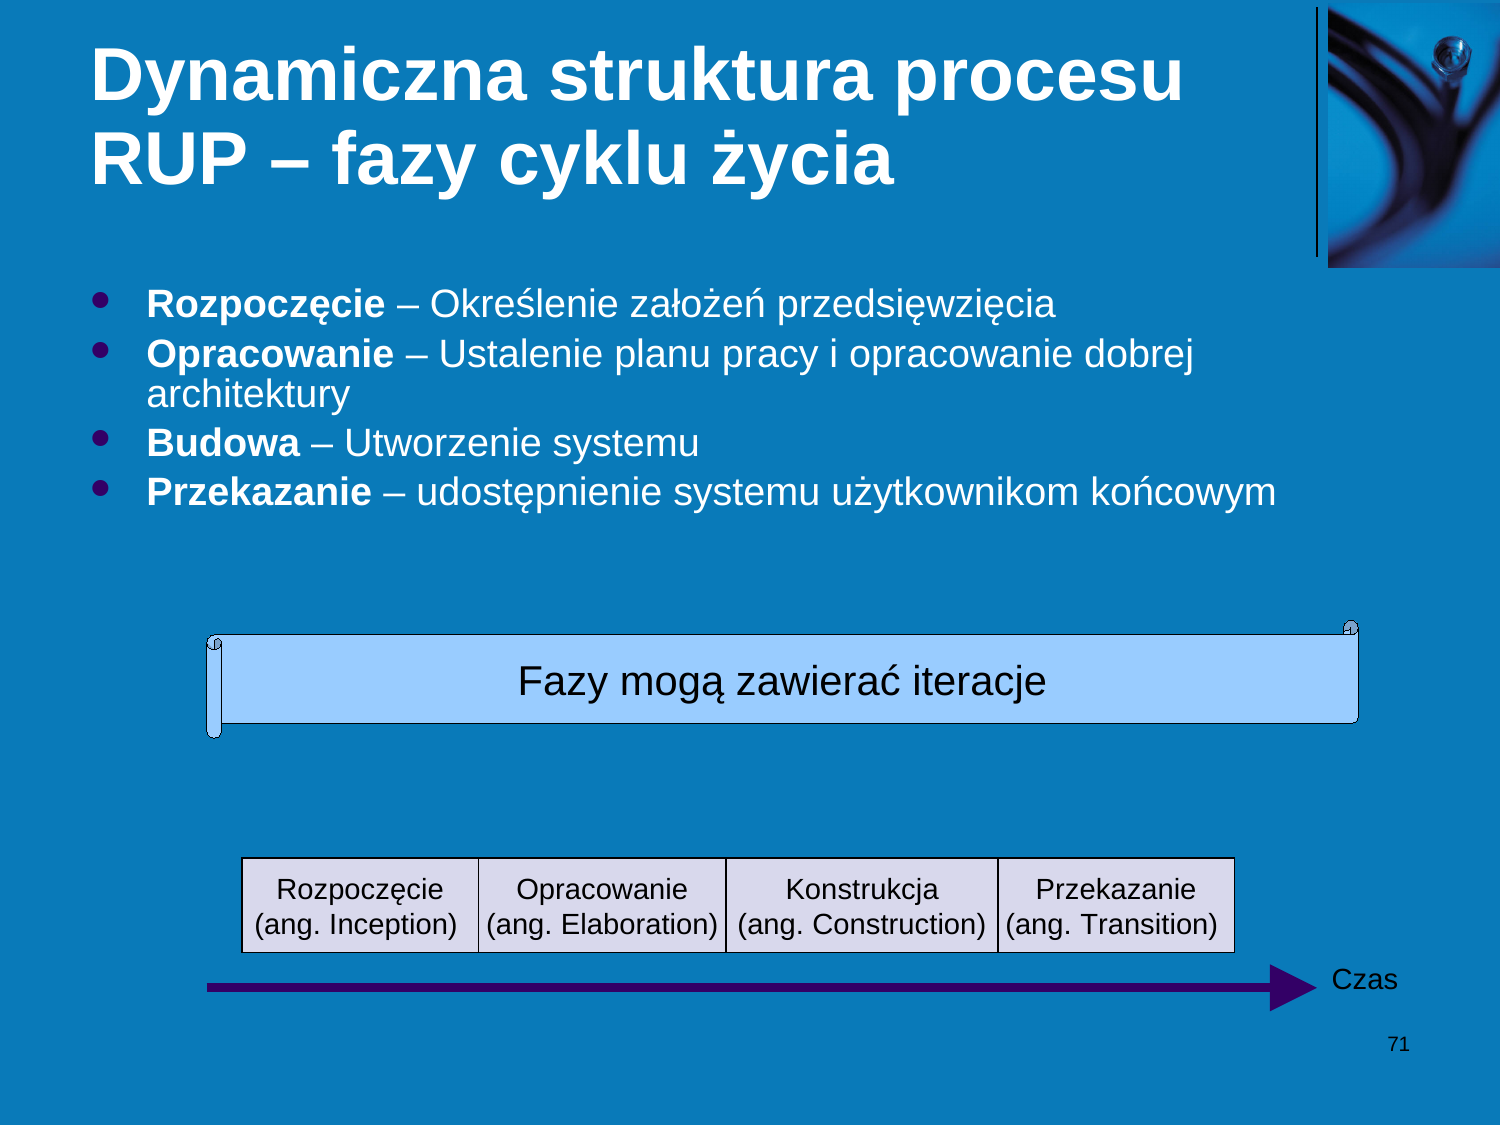

# Dynamiczna struktura procesu RUP – fazy cyklu życia
Rozpoczęcie – Określenie założeń przedsięwzięcia
Opracowanie – Ustalenie planu pracy i opracowanie dobrej architektury
Budowa – Utworzenie systemu
Przekazanie – udostępnienie systemu użytkownikom końcowym
Fazy mogą zawierać iteracje
Rozpoczęcie
(ang. Inception)
Opracowanie
(ang. Elaboration)
Konstrukcja
(ang. Construction)
Przekazanie
(ang. Transition)
Czas
71